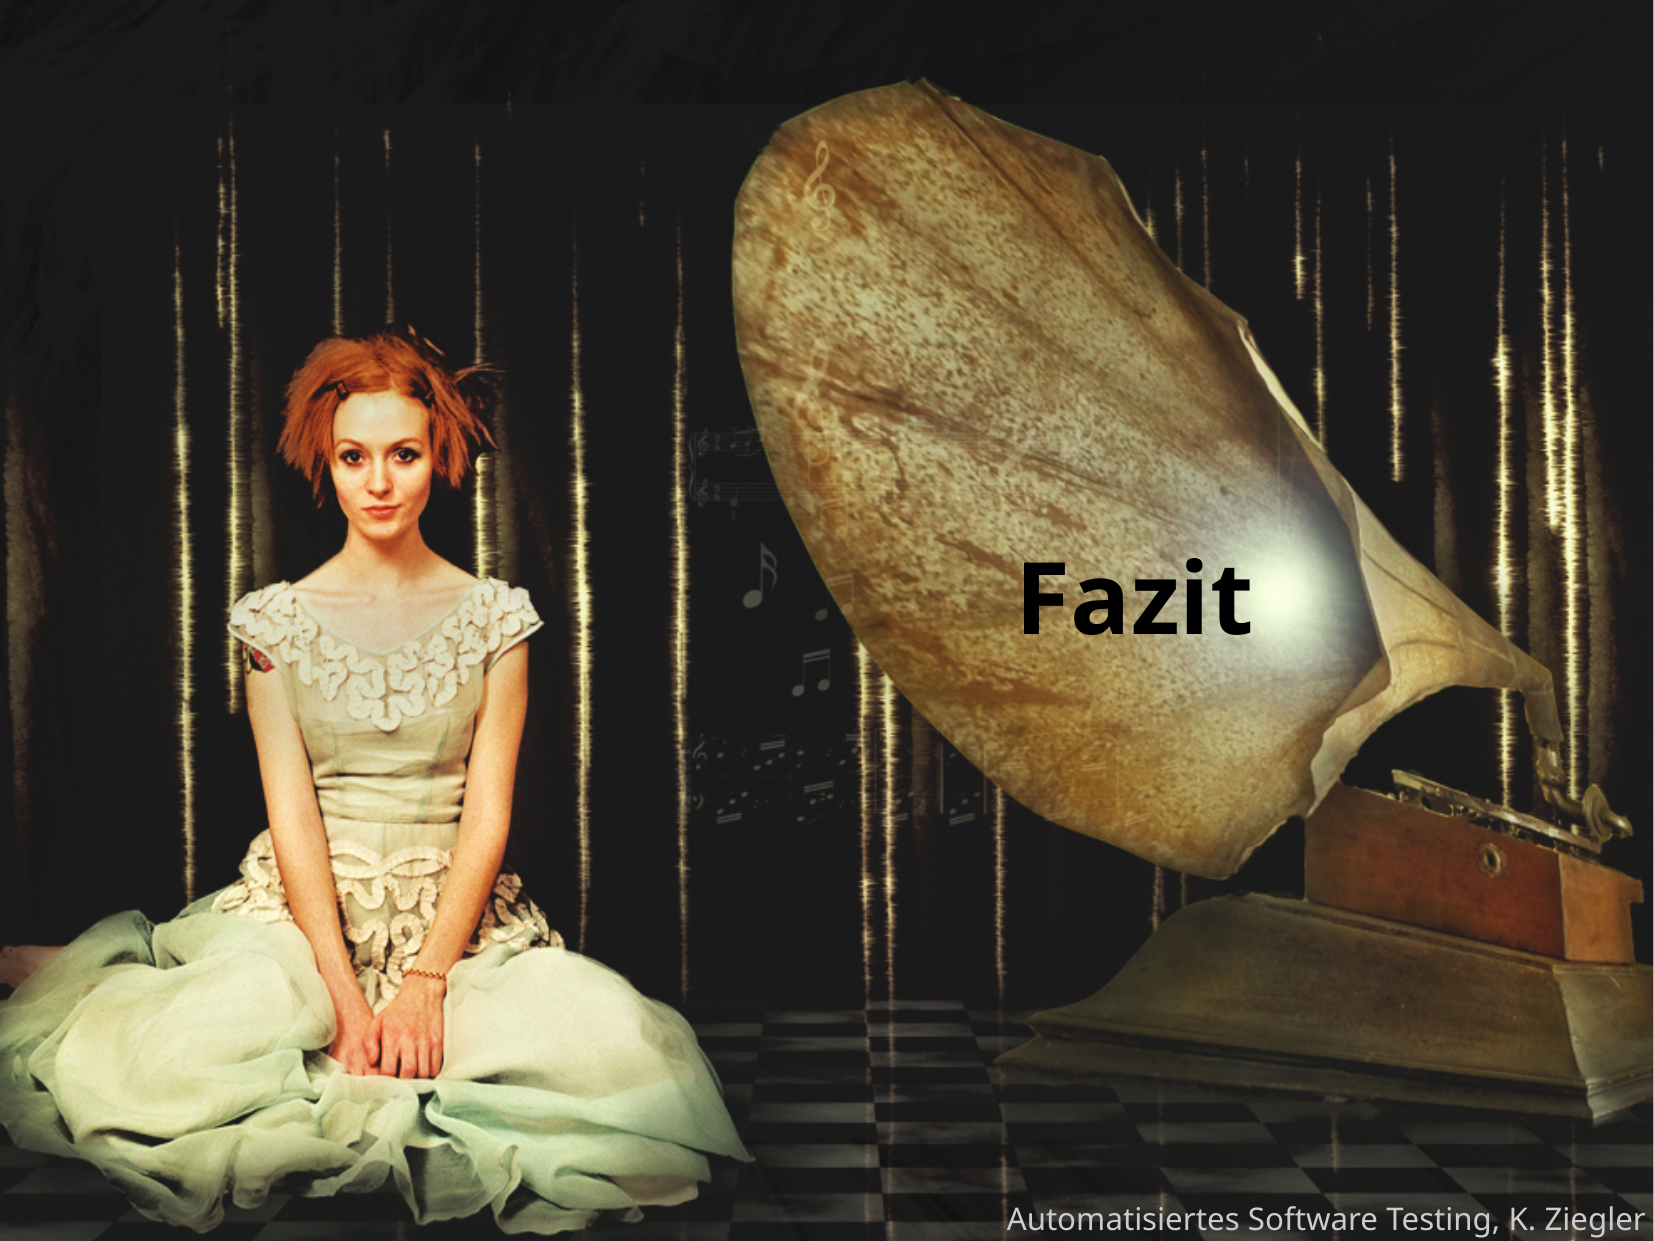

#
Fazit
Automatisiertes Software Testing, K. Ziegler